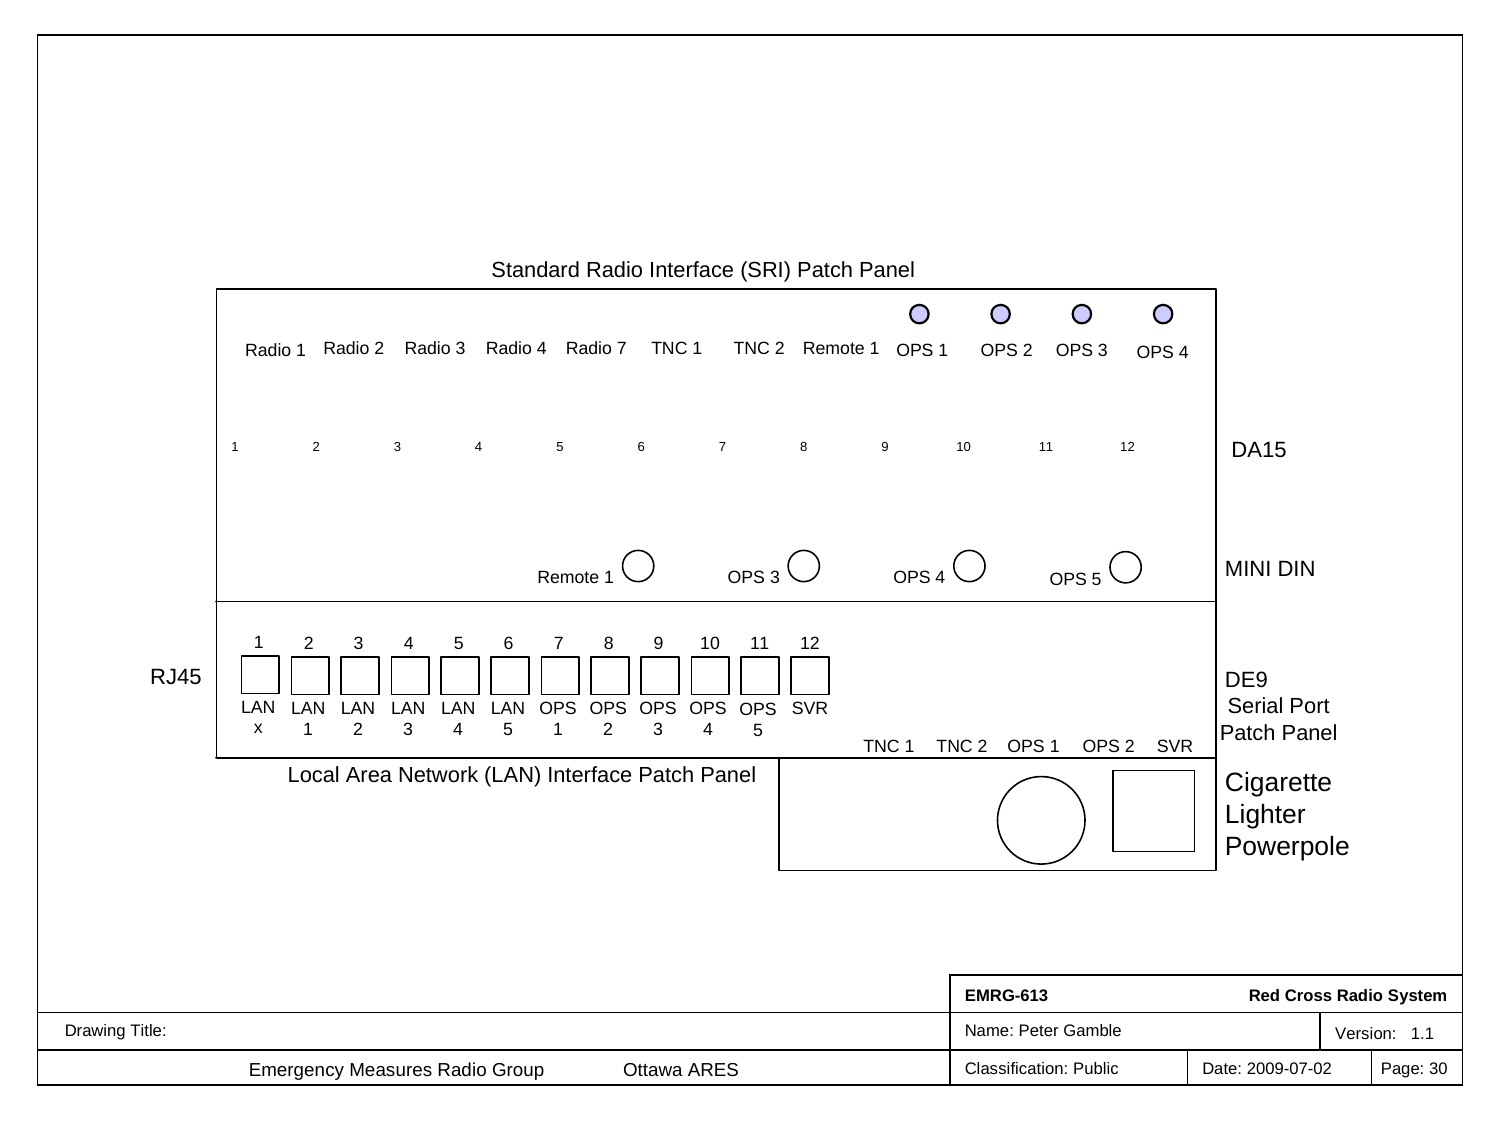

Emergency Measures Radio Group Ottawa ARES
Page: